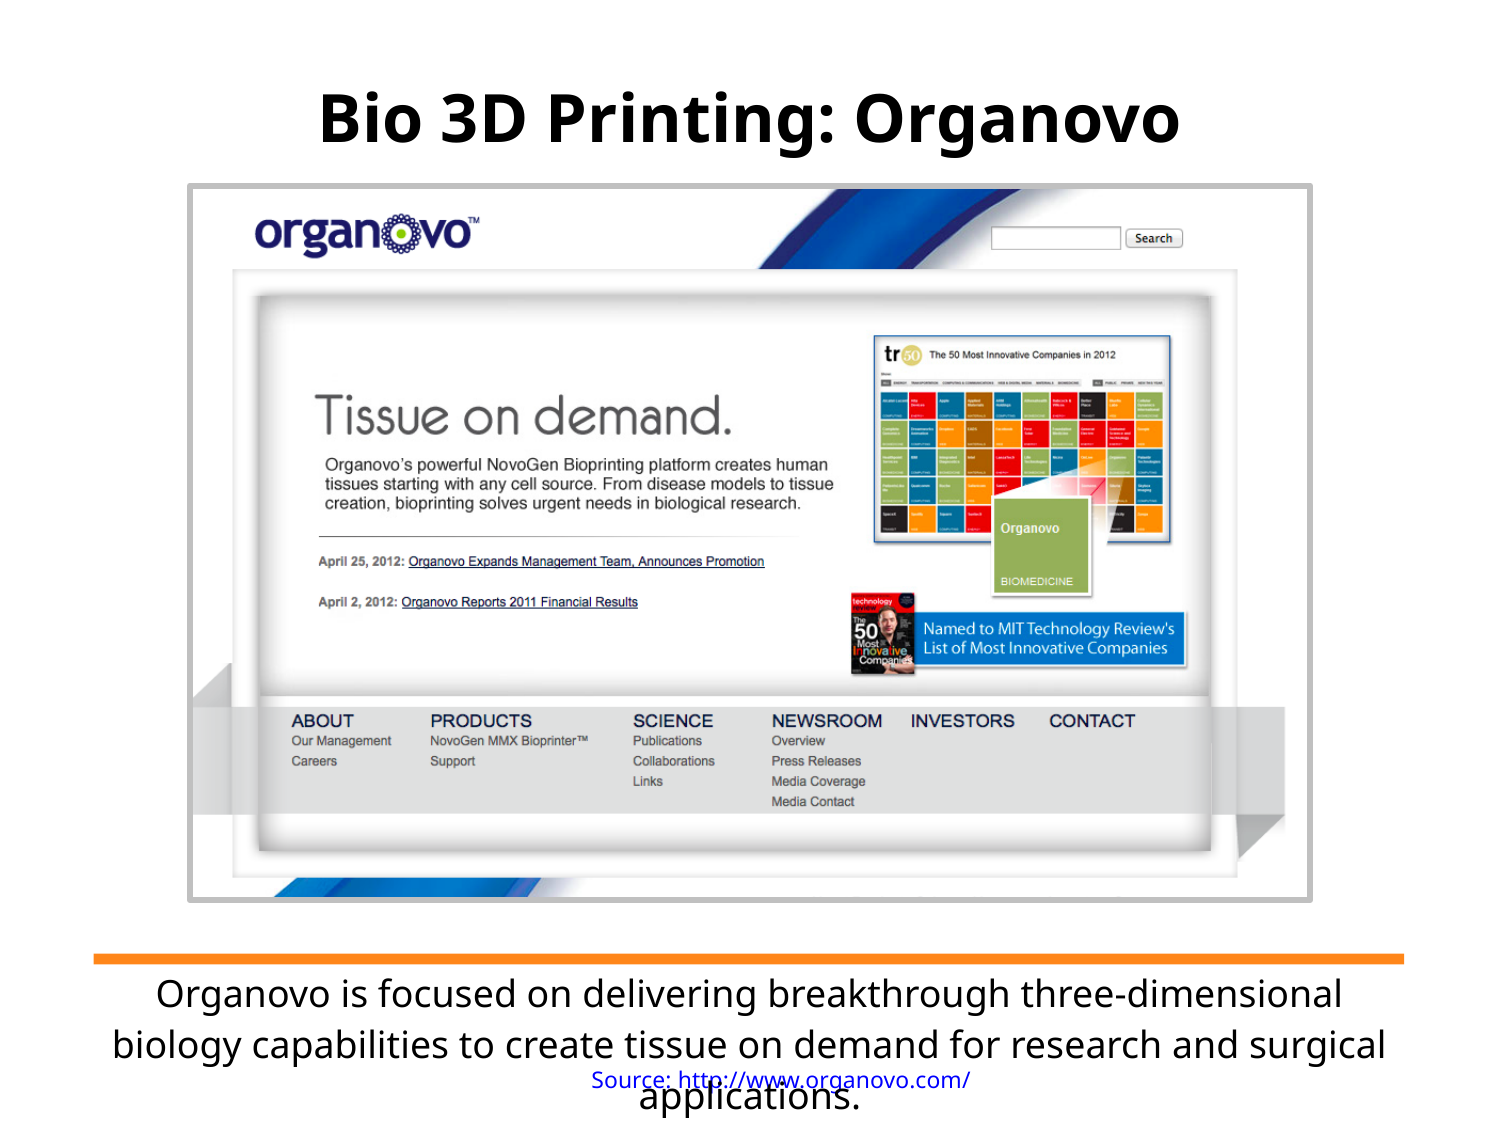

# Bio 3D Printing: Organovo
Organovo is focused on delivering breakthrough three-dimensional biology capabilities to create tissue on demand for research and surgical applications.
Source: http://www.organovo.com/